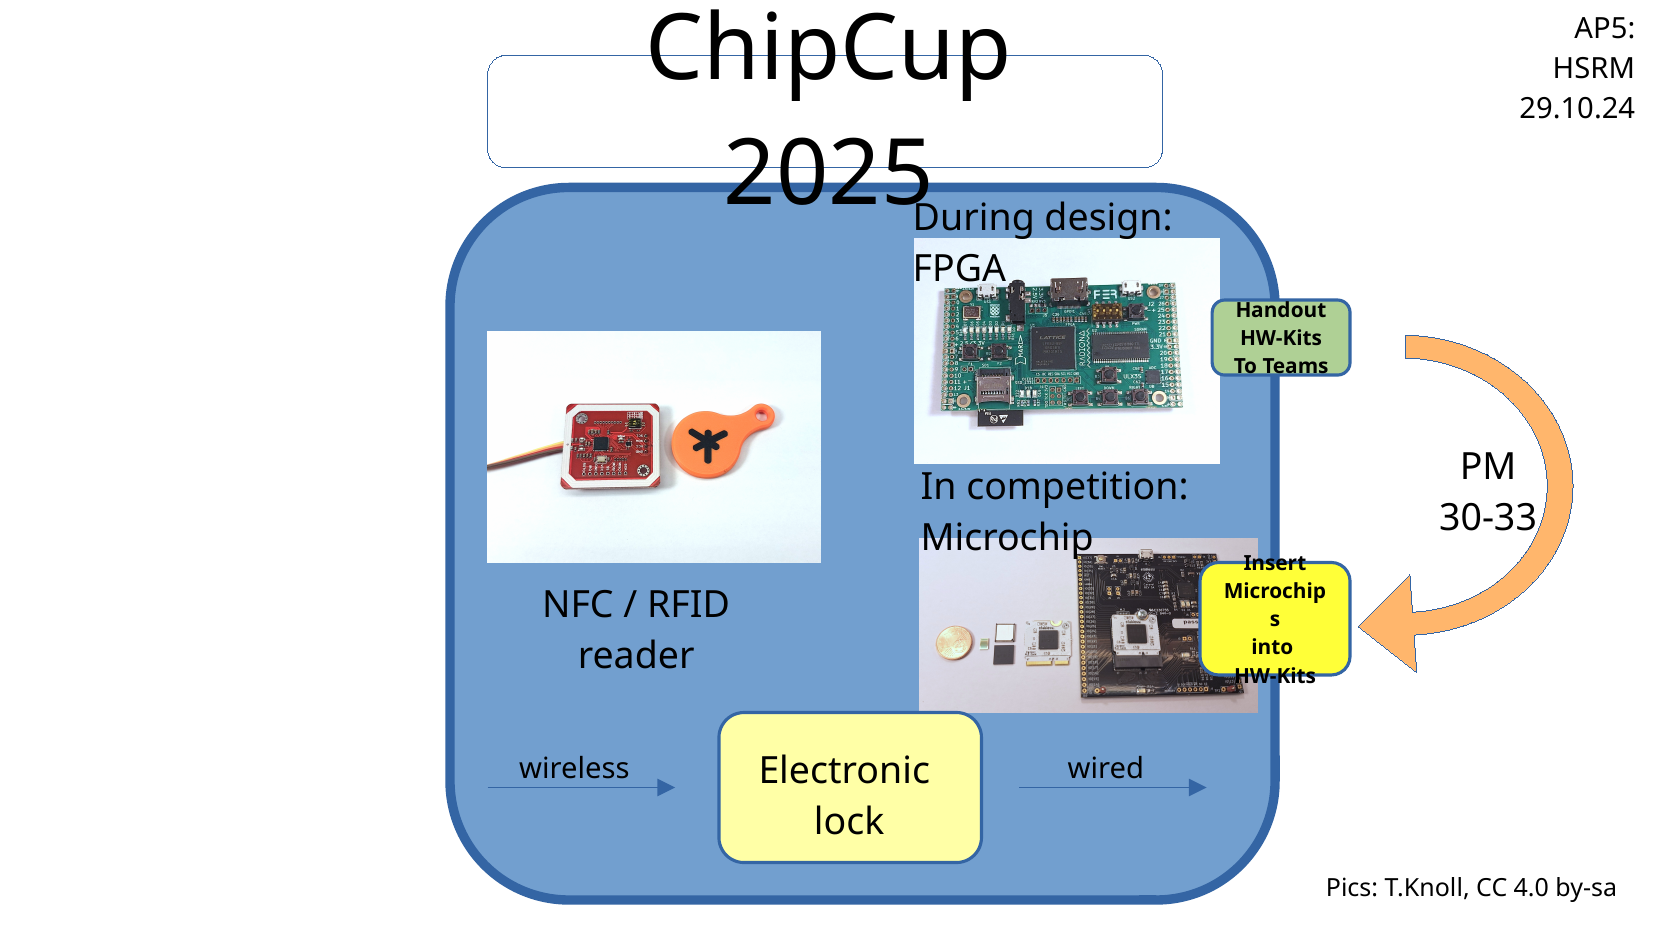

AP5:
HSRM
29.10.24
# ChipCup 2025
During design:
FPGA
Handout
HW-Kits
To Teams
PM
30-33
In competition:
Microchip
Insert
Microchips
into
HW-Kits
NFC / RFID
reader
Electronic
lock
wireless
wired
Pics: T.Knoll, CC 4.0 by-sa